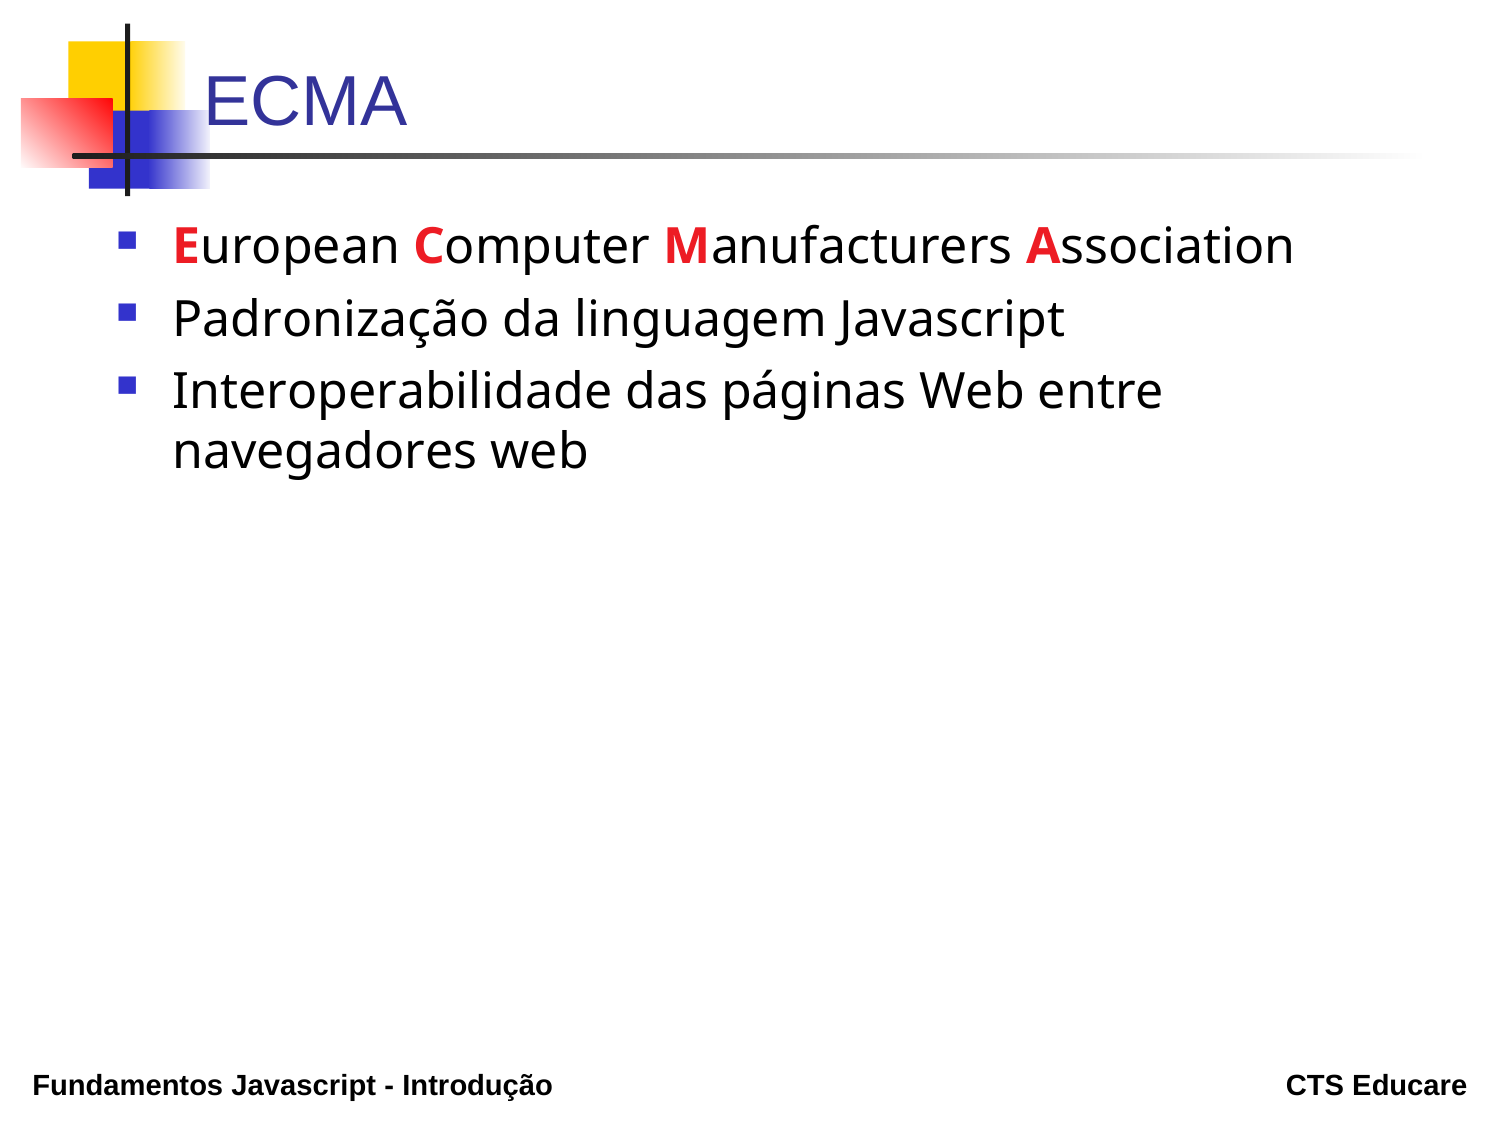

# ECMA
European Computer Manufacturers Association
Padronização da linguagem Javascript
Interoperabilidade das páginas Web entre navegadores web